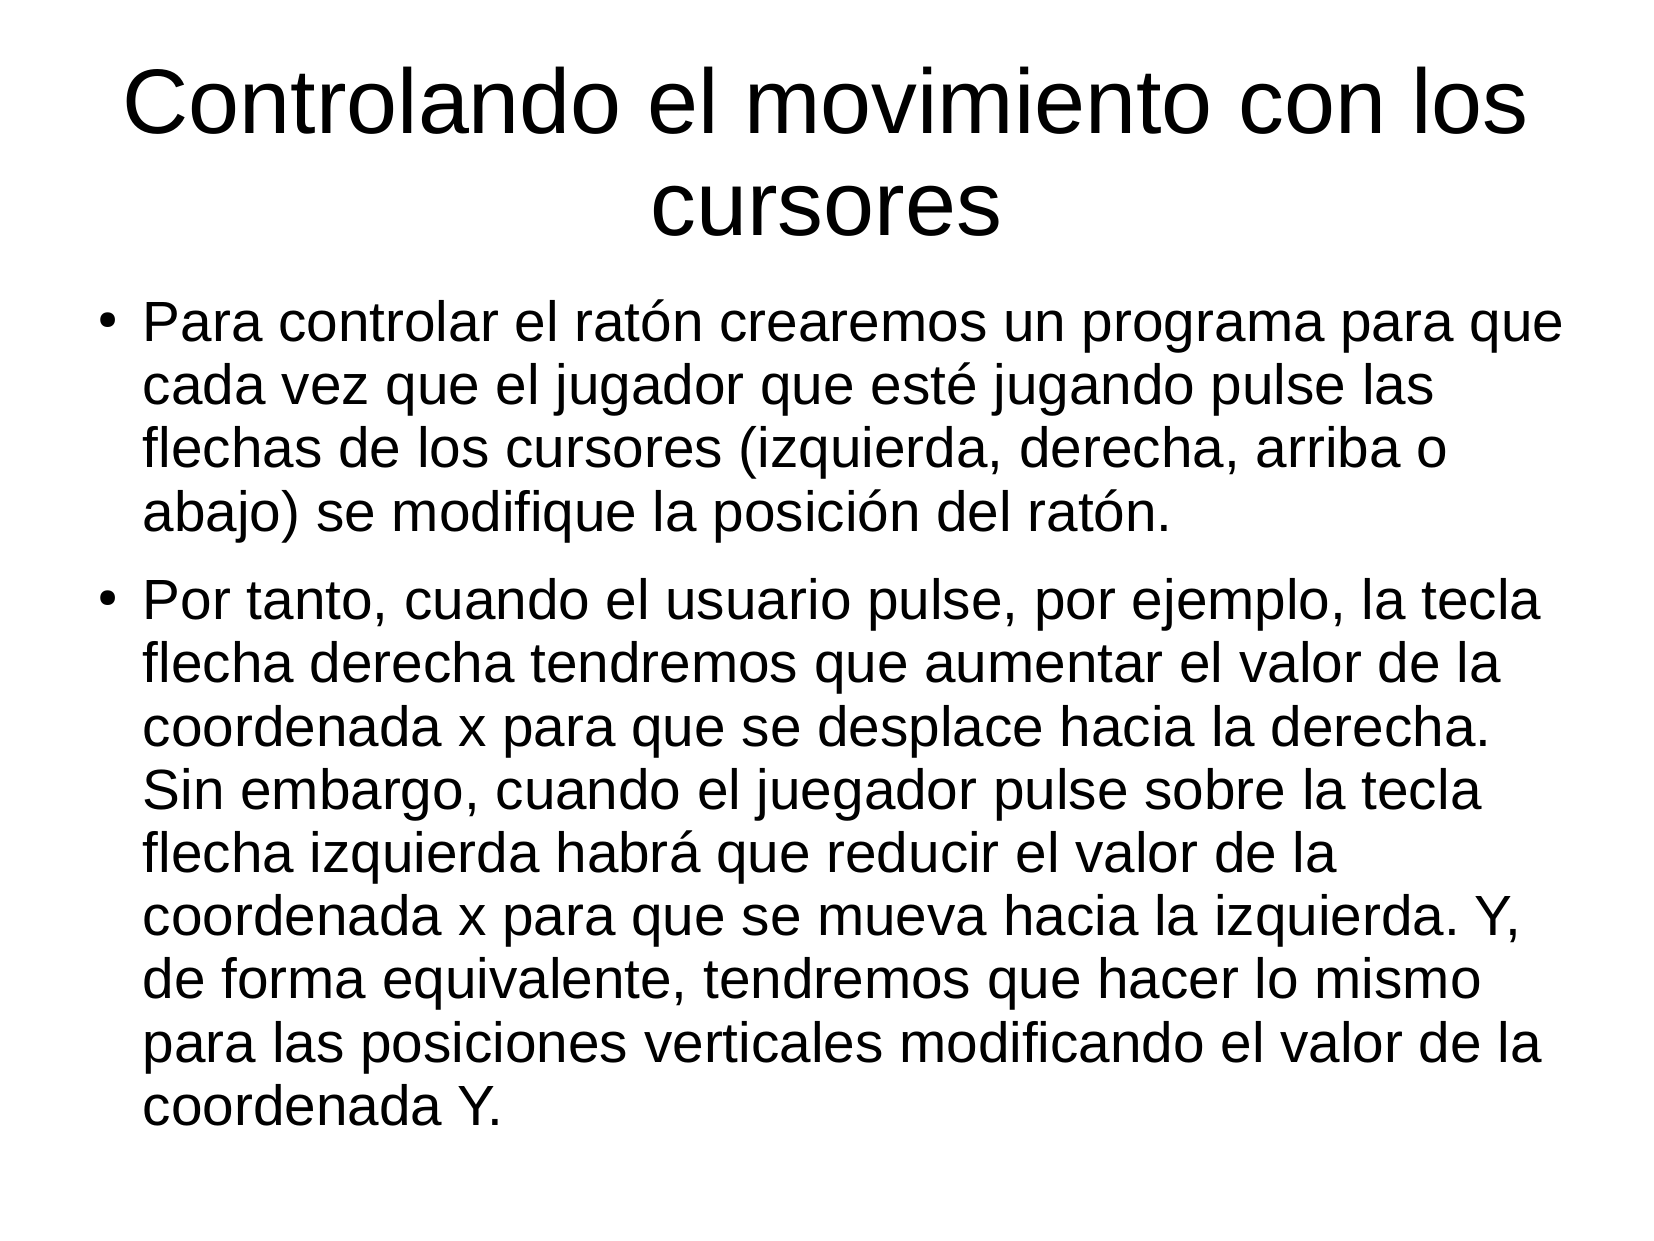

# Controlando el movimiento con los cursores
Para controlar el ratón crearemos un programa para que cada vez que el jugador que esté jugando pulse las flechas de los cursores (izquierda, derecha, arriba o abajo) se modifique la posición del ratón.
Por tanto, cuando el usuario pulse, por ejemplo, la tecla flecha derecha tendremos que aumentar el valor de la coordenada x para que se desplace hacia la derecha. Sin embargo, cuando el juegador pulse sobre la tecla flecha izquierda habrá que reducir el valor de la coordenada x para que se mueva hacia la izquierda. Y, de forma equivalente, tendremos que hacer lo mismo para las posiciones verticales modificando el valor de la coordenada Y.